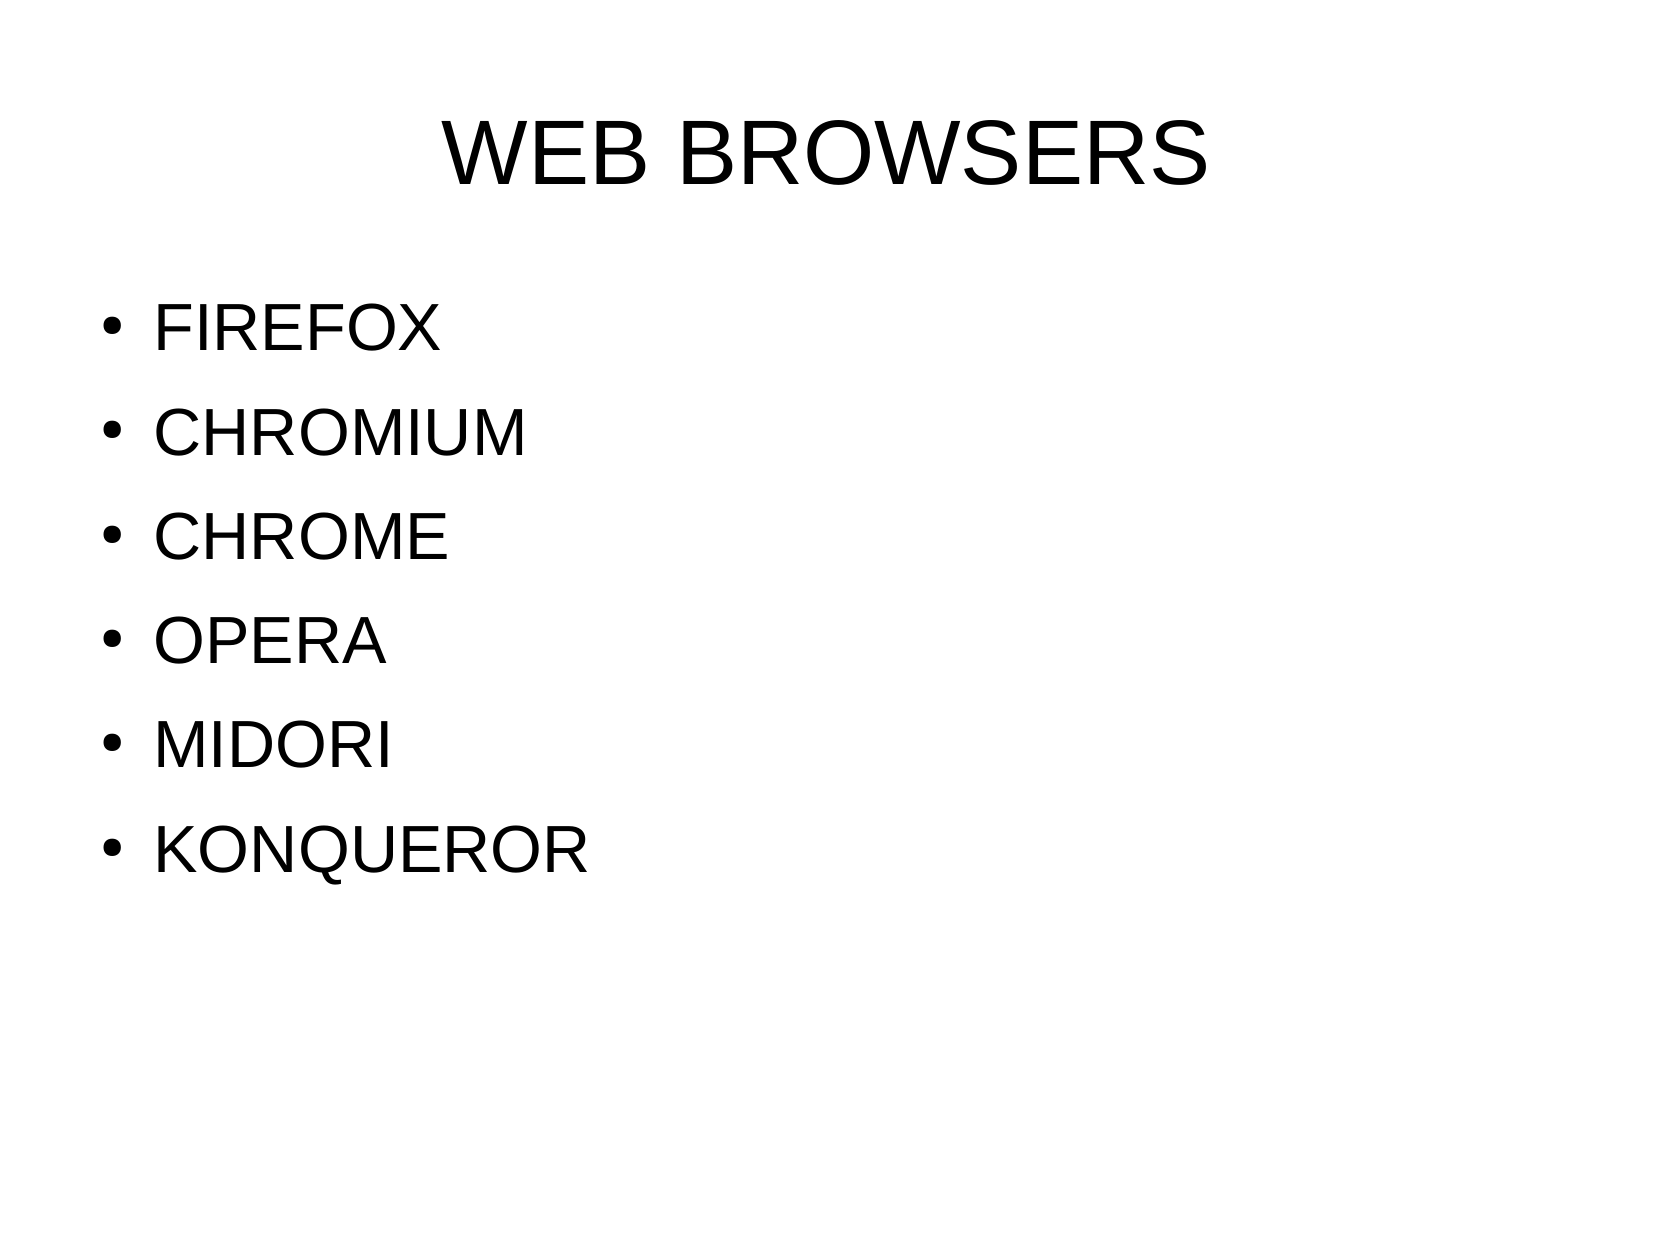

# WEB BROWSERS
FIREFOX
CHROMIUM
CHROME
OPERA
MIDORI
KONQUEROR